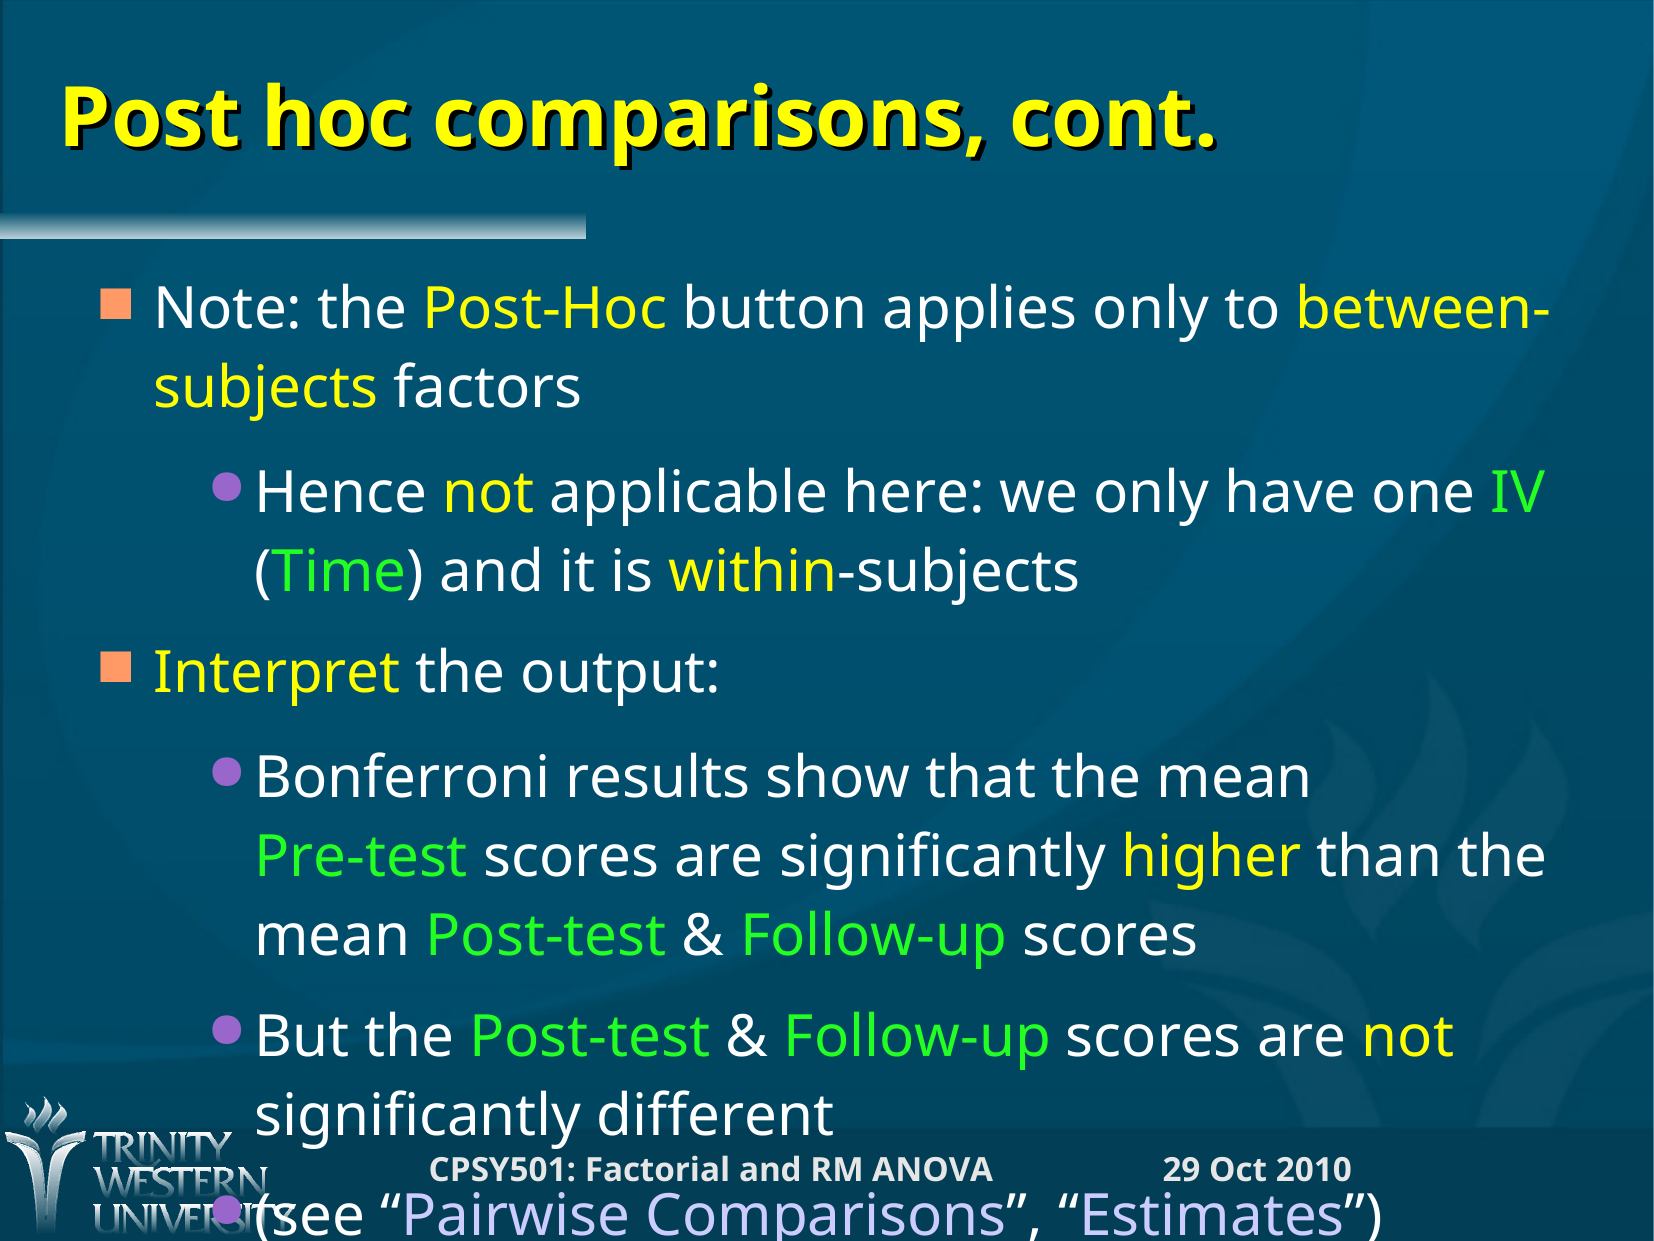

# Post hoc comparisons, cont.
Note: the Post-Hoc button applies only to between-subjects factors
Hence not applicable here: we only have one IV (Time) and it is within-subjects
Interpret the output:
Bonferroni results show that the mean
Pre-test scores are significantly higher than the mean Post-test & Follow-up scores
But the Post-test & Follow-up scores are not significantly different
(see “Pairwise Comparisons”, “Estimates”)
CPSY501: Factorial and RM ANOVA
29 Oct 2010